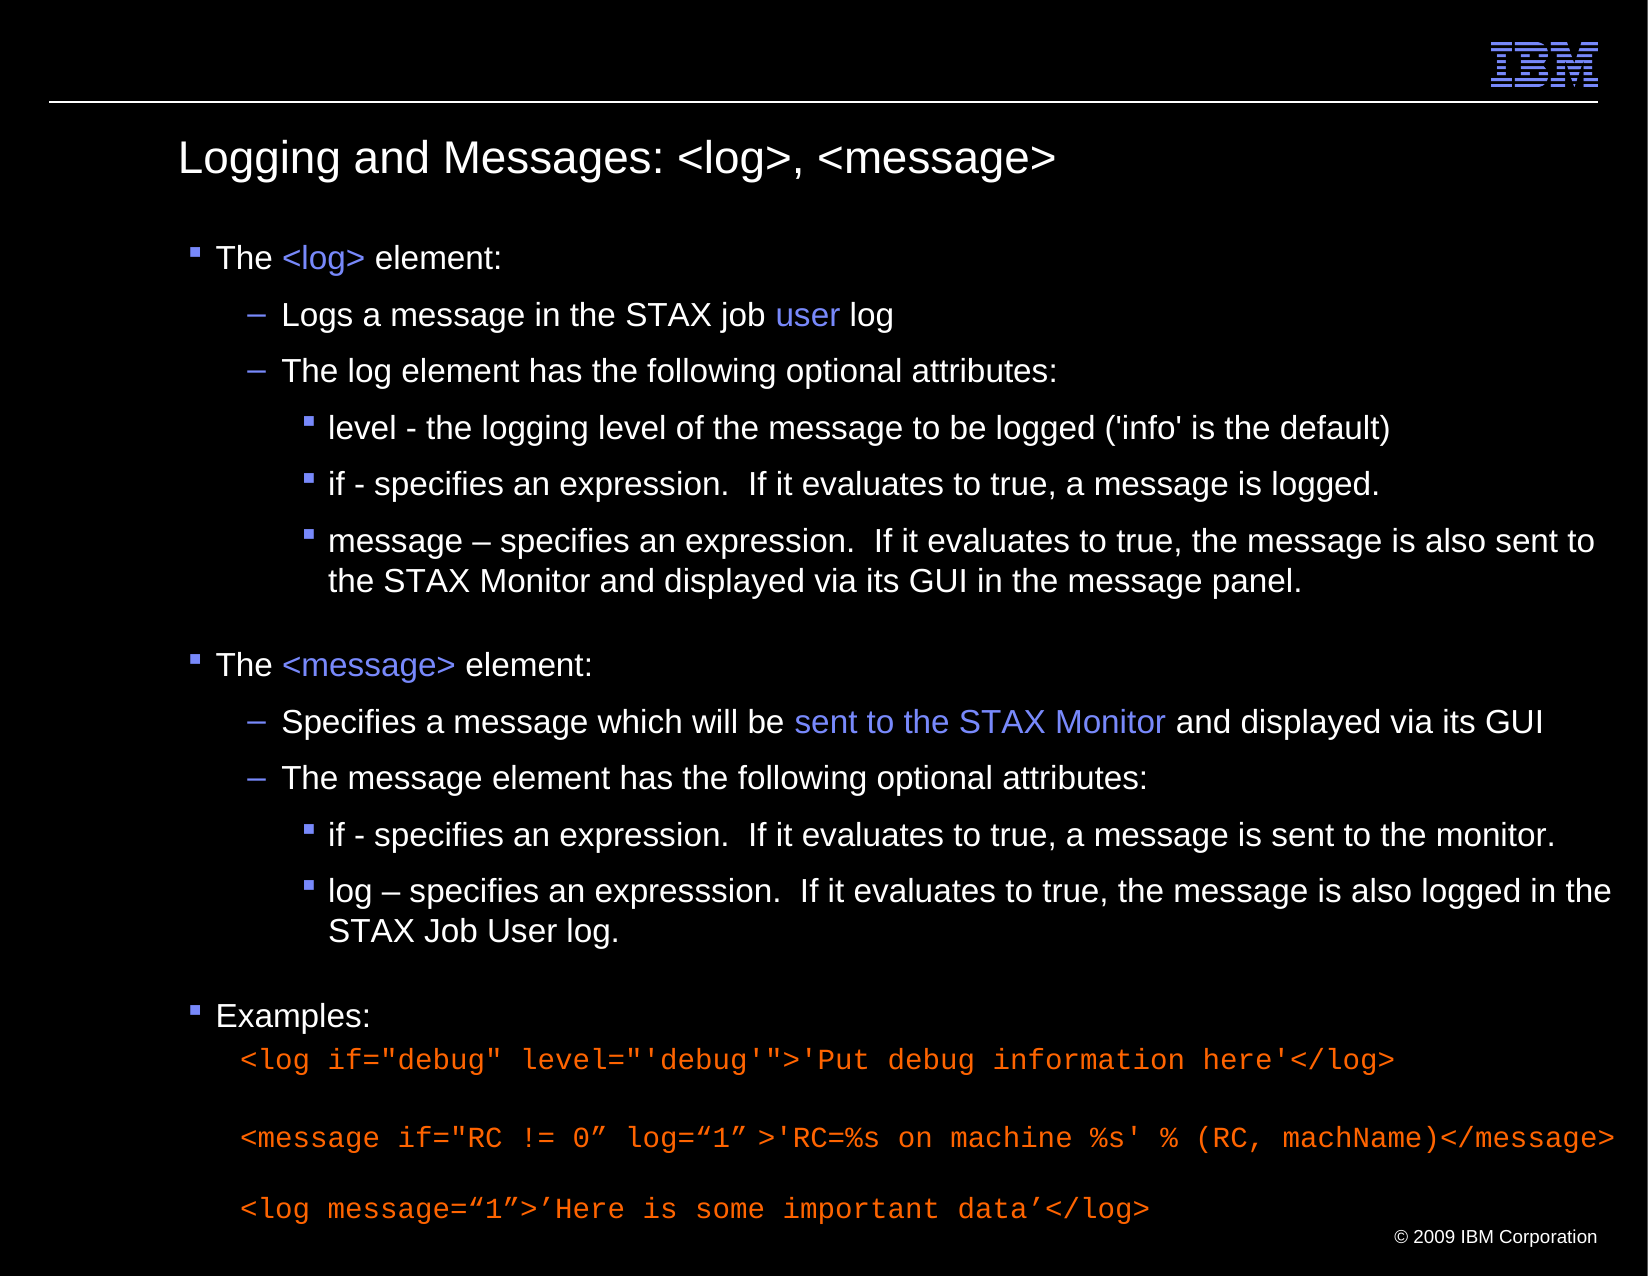

# Logging and Messages: <log>, <message>
The <log> element:
Logs a message in the STAX job user log
The log element has the following optional attributes:
level - the logging level of the message to be logged ('info' is the default)
if - specifies an expression. If it evaluates to true, a message is logged.
message – specifies an expression. If it evaluates to true, the message is also sent to the STAX Monitor and displayed via its GUI in the message panel.
The <message> element:
Specifies a message which will be sent to the STAX Monitor and displayed via its GUI
The message element has the following optional attributes:
if - specifies an expression. If it evaluates to true, a message is sent to the monitor.
log – specifies an expresssion. If it evaluates to true, the message is also logged in the STAX Job User log.
Examples:
 <log if="debug" level="'debug'">'Put debug information here'</log>
 <message if="RC != 0” log=“1” >'RC=%s on machine %s' % (RC, machName)</message>
 <log message=“1”>’Here is some important data’</log>